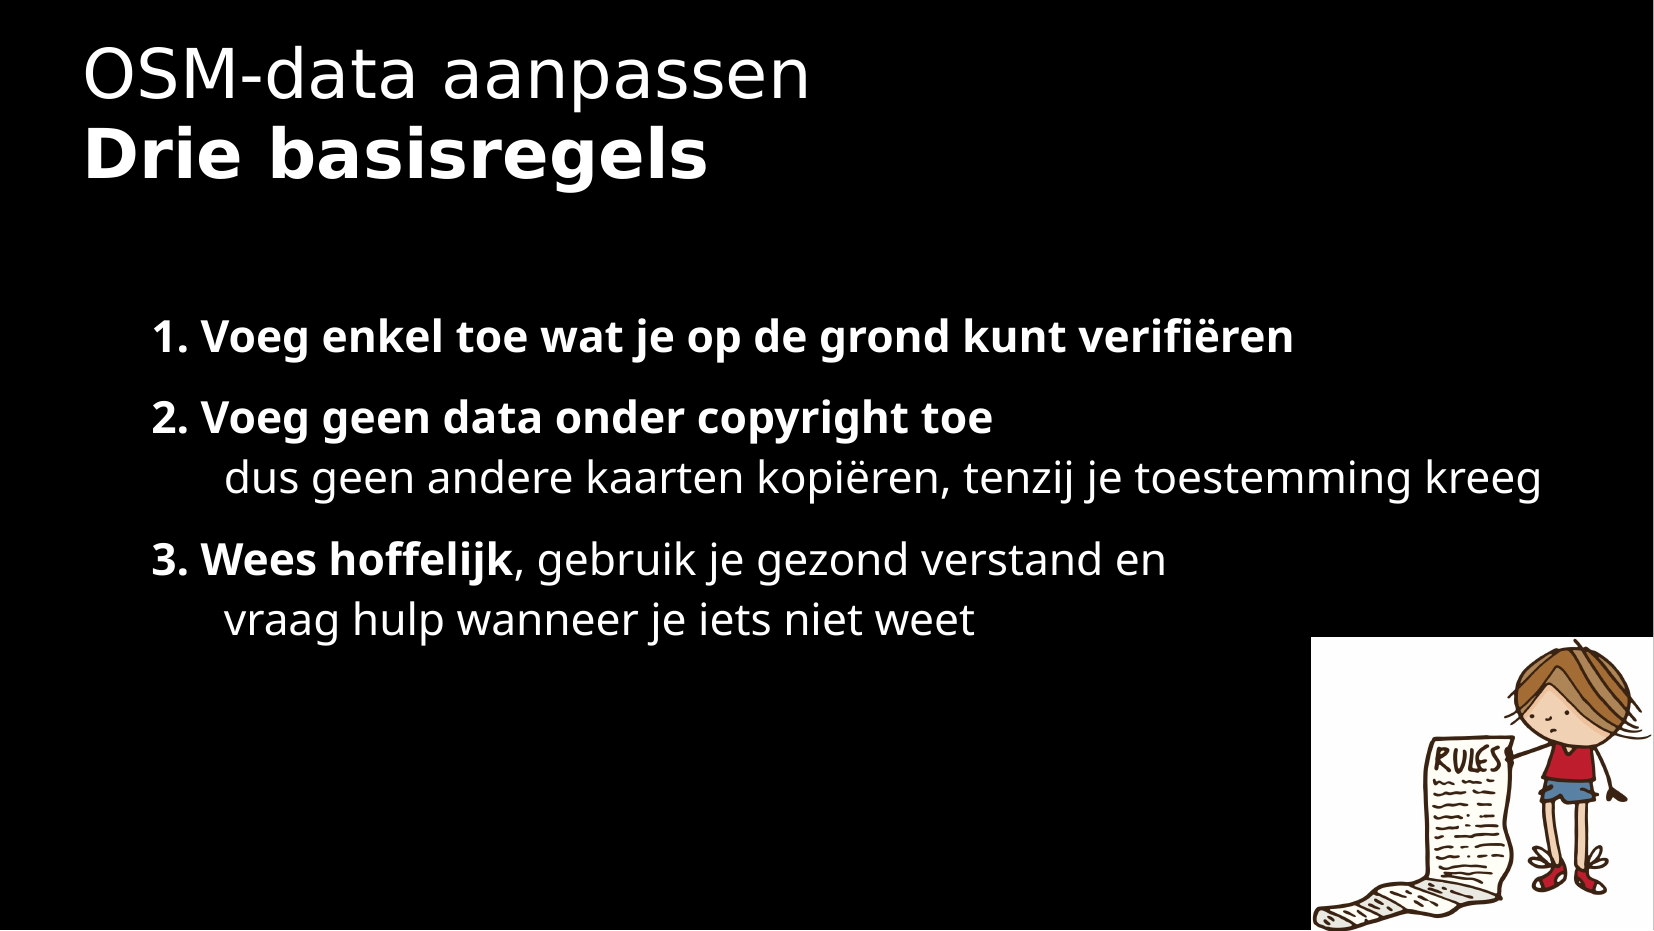

# OSM-data aanpassen Drie basisregels
1. Voeg enkel toe wat je op de grond kunt verifiëren
2. Voeg geen data onder copyright toe
	dus geen andere kaarten kopiëren, tenzij je toestemming kreeg
3. Wees hoffelijk, gebruik je gezond verstand en
	vraag hulp wanneer je iets niet weet